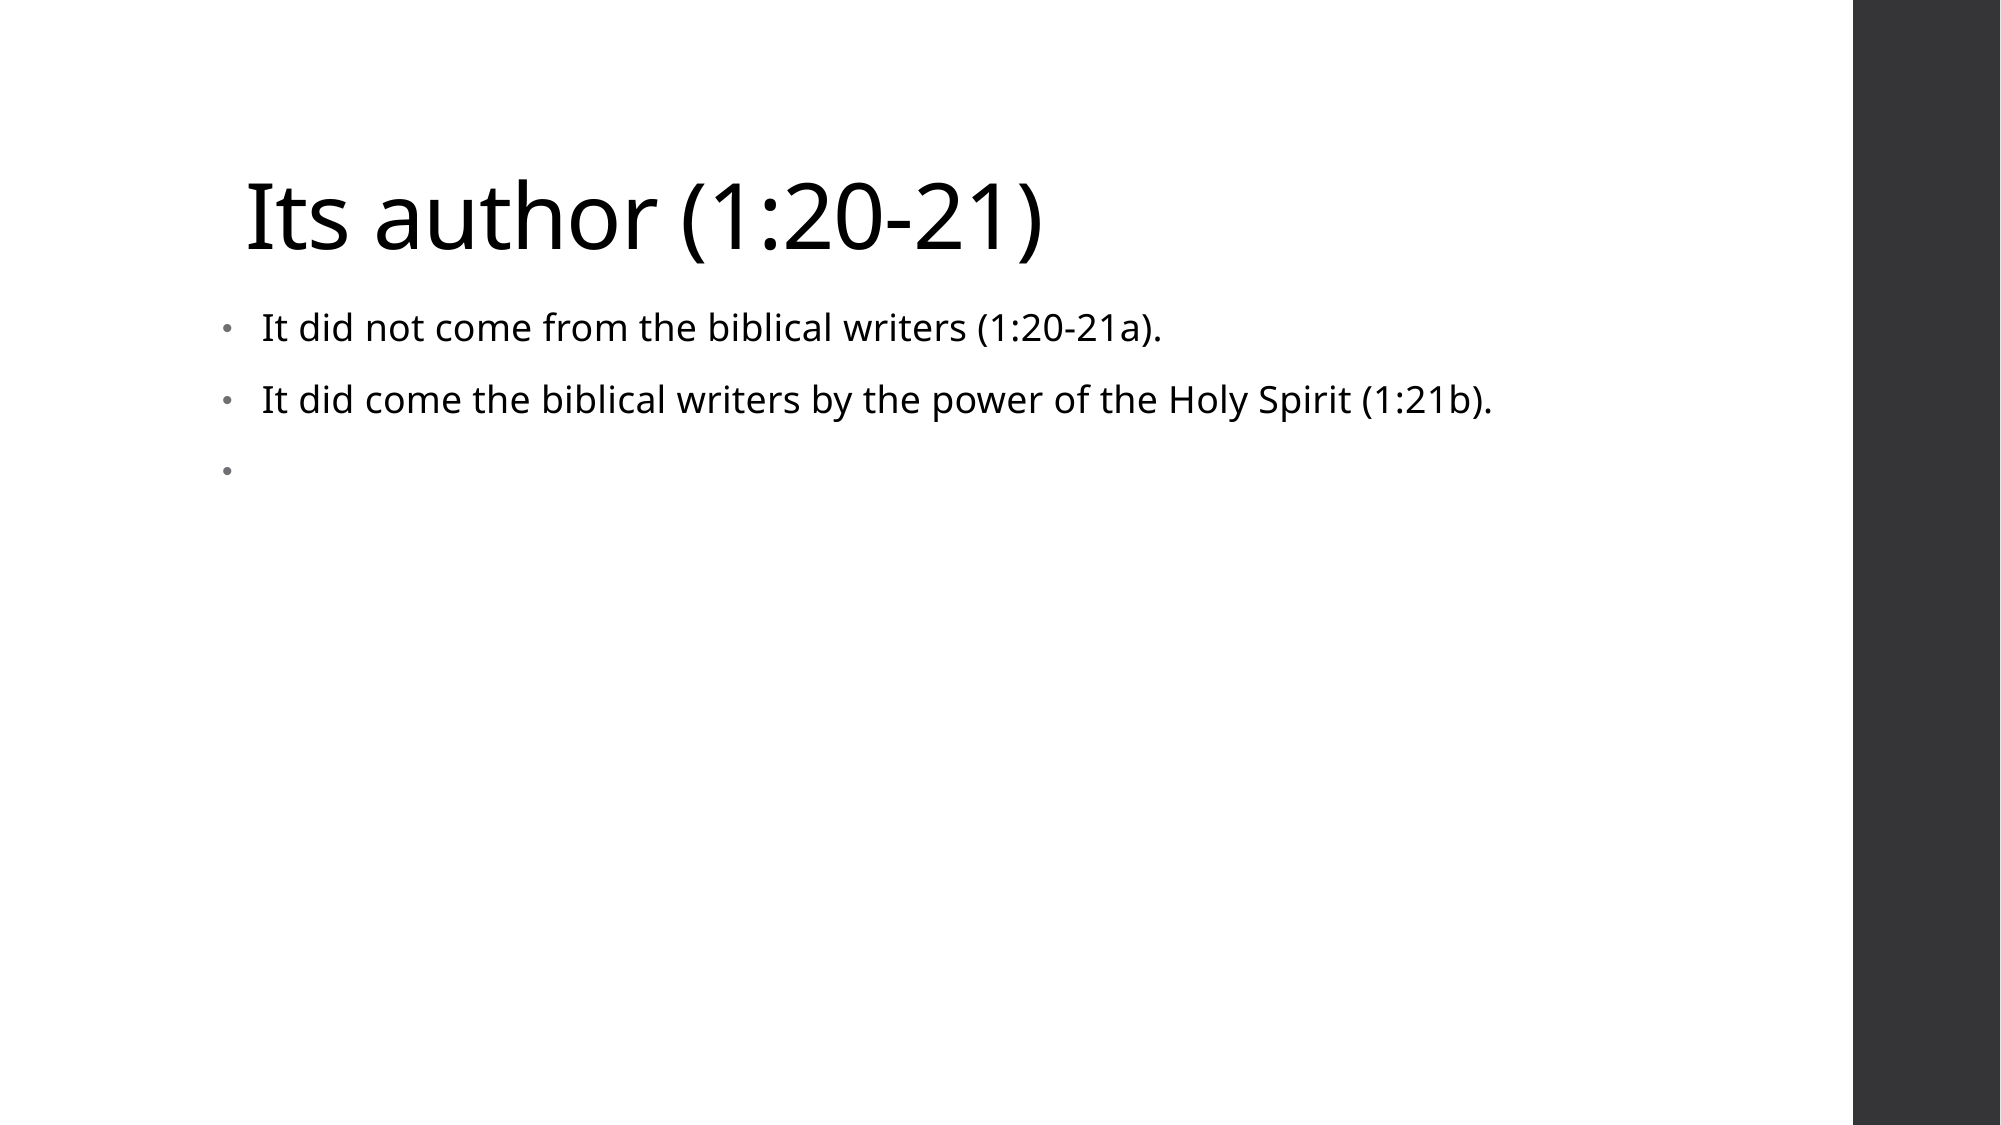

# Its author (1:20-21)
 It did not come from the biblical writers (1:20-21a).
 It did come the biblical writers by the power of the Holy Spirit (1:21b).